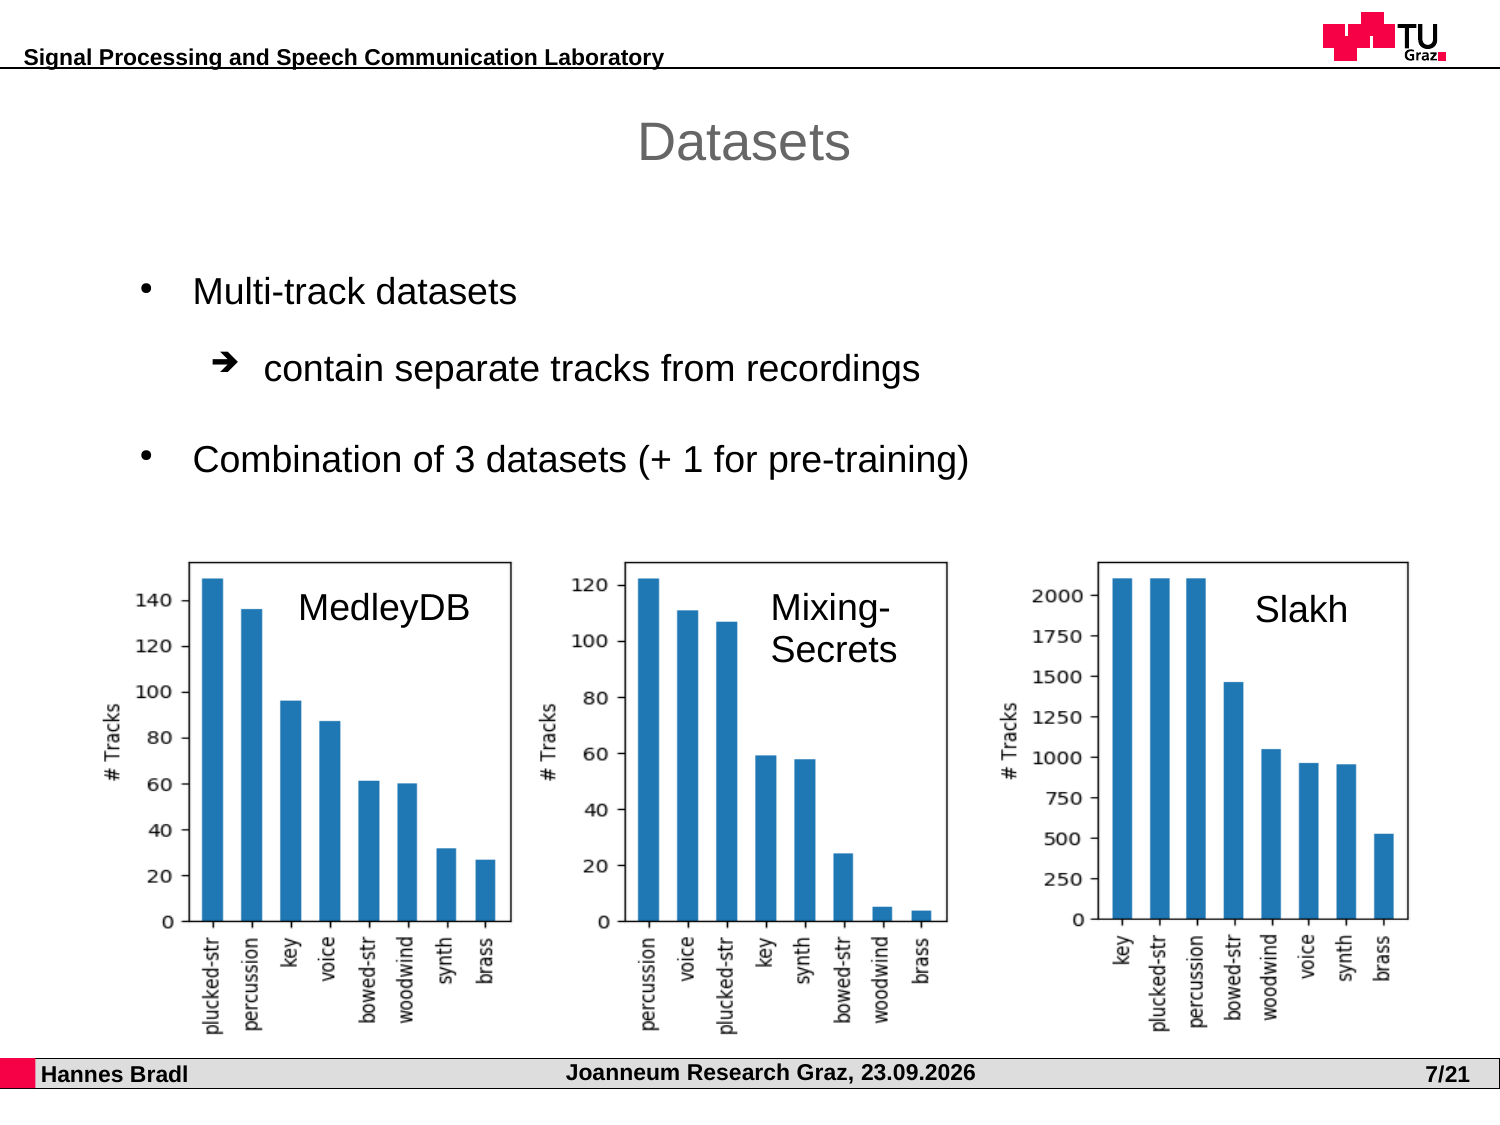

# Datasets
Multi-track datasets
contain separate tracks from recordings
Combination of 3 datasets (+ 1 for pre-training)
MedleyDB
Mixing-Secrets
Slakh